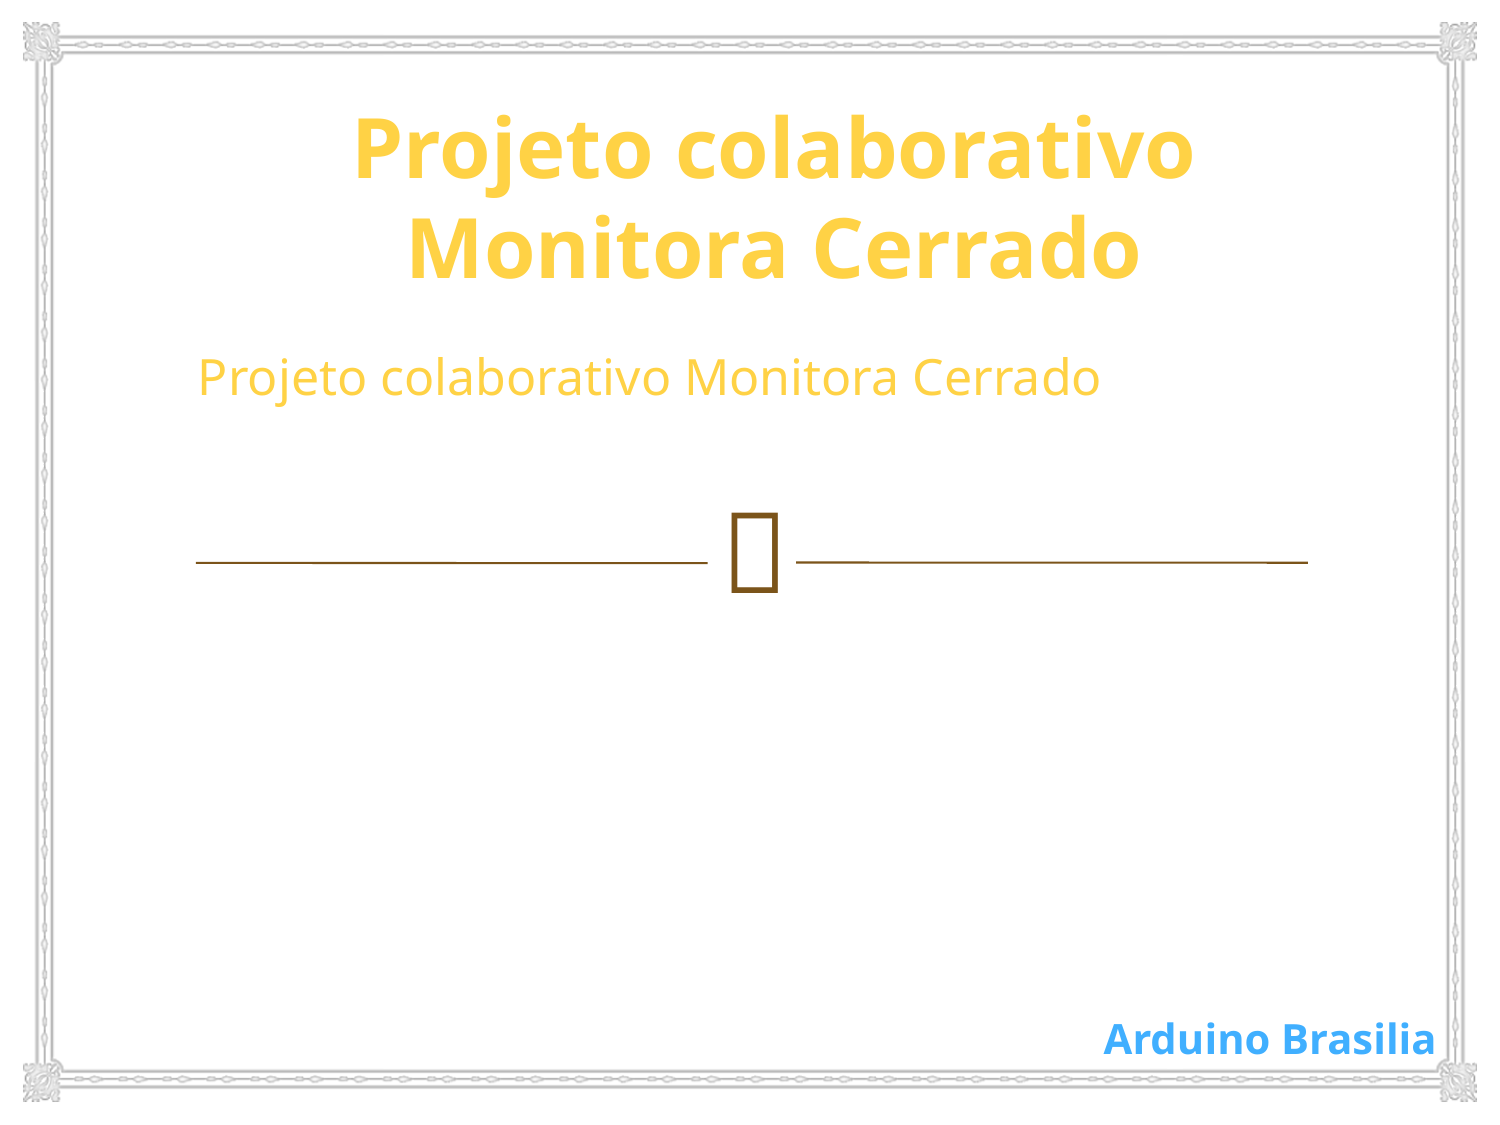

# Projeto colaborativo Monitora Cerrado
Projeto colaborativo Monitora Cerrado
Arduino Brasilia